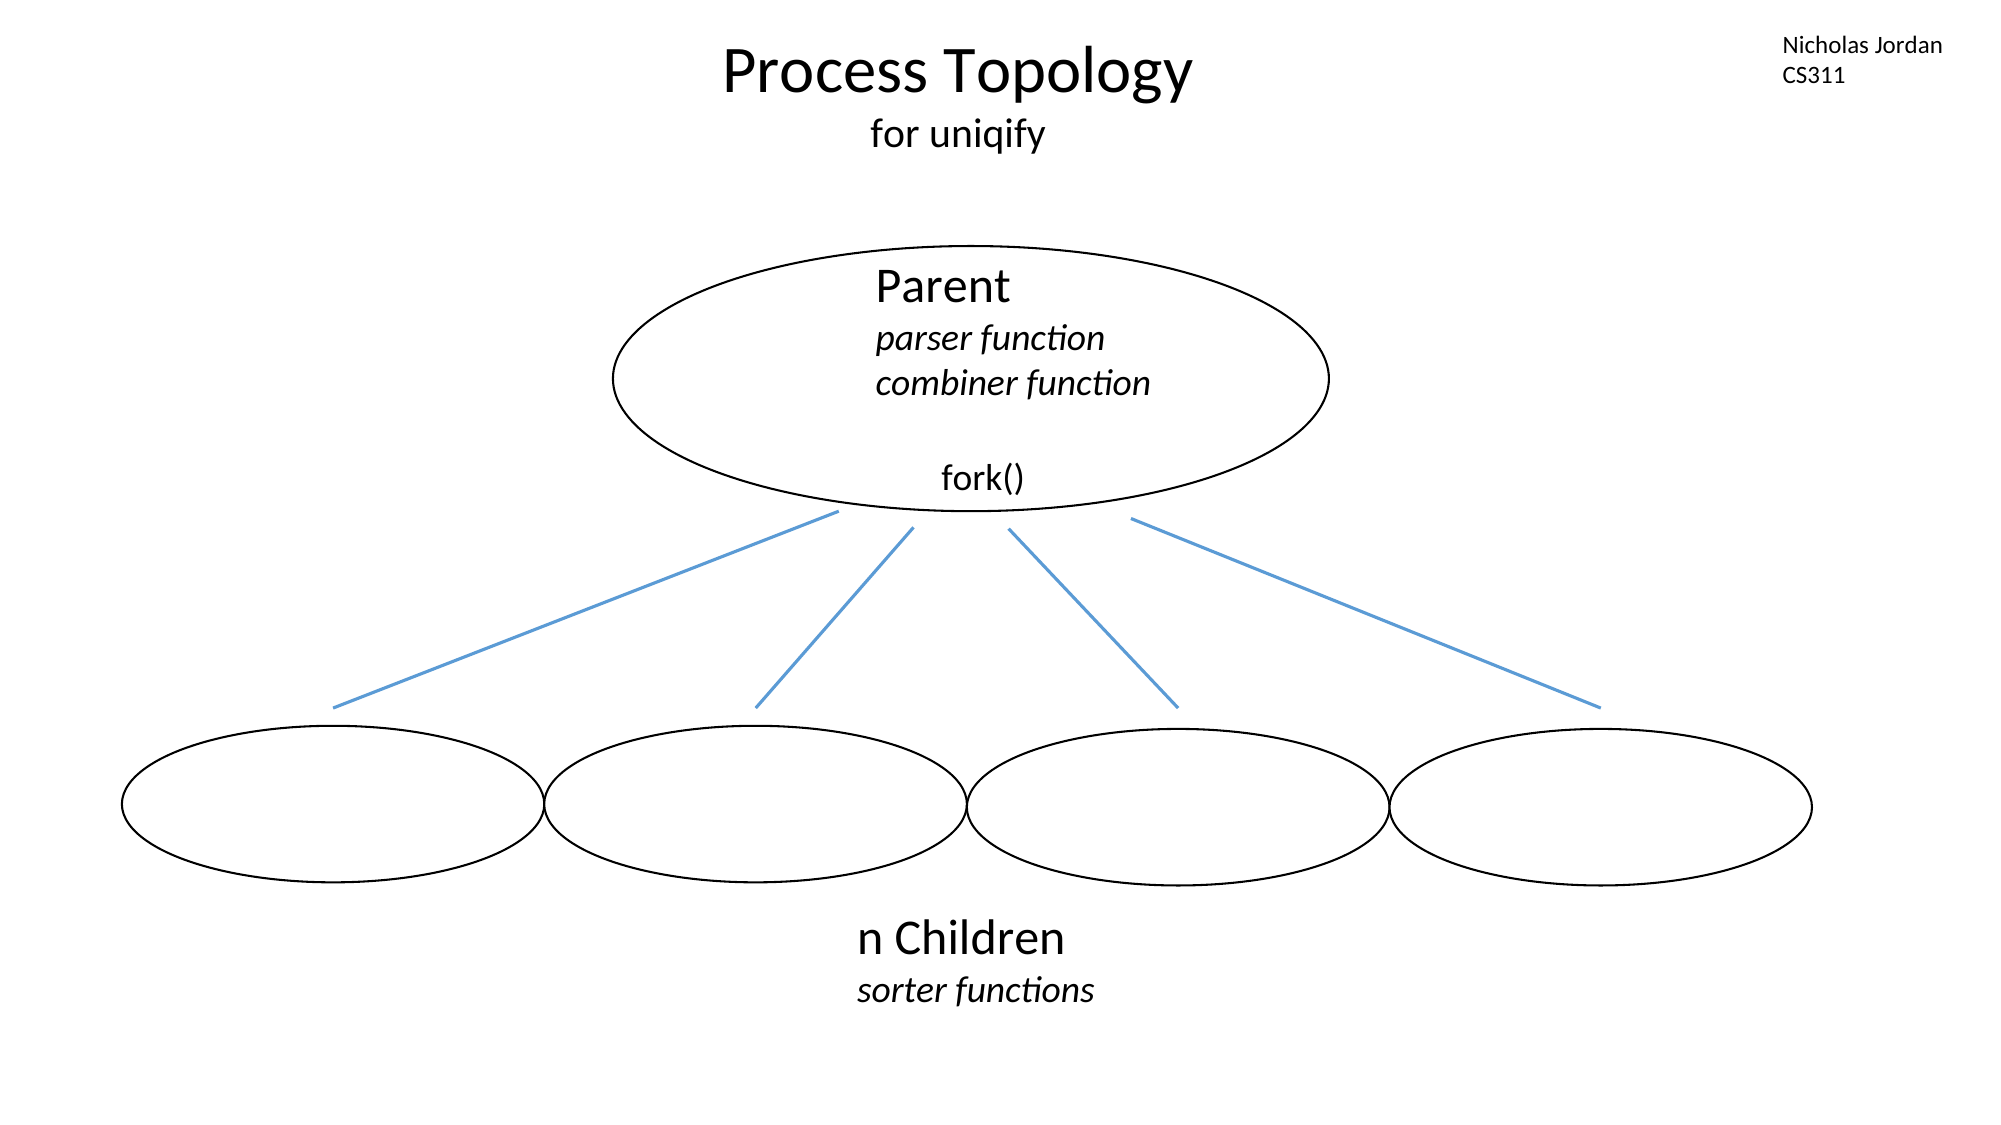

Process Topology
for uniqify
Nicholas Jordan
CS311
Parent
parser function
combiner function
fork()
n Children
sorter functions